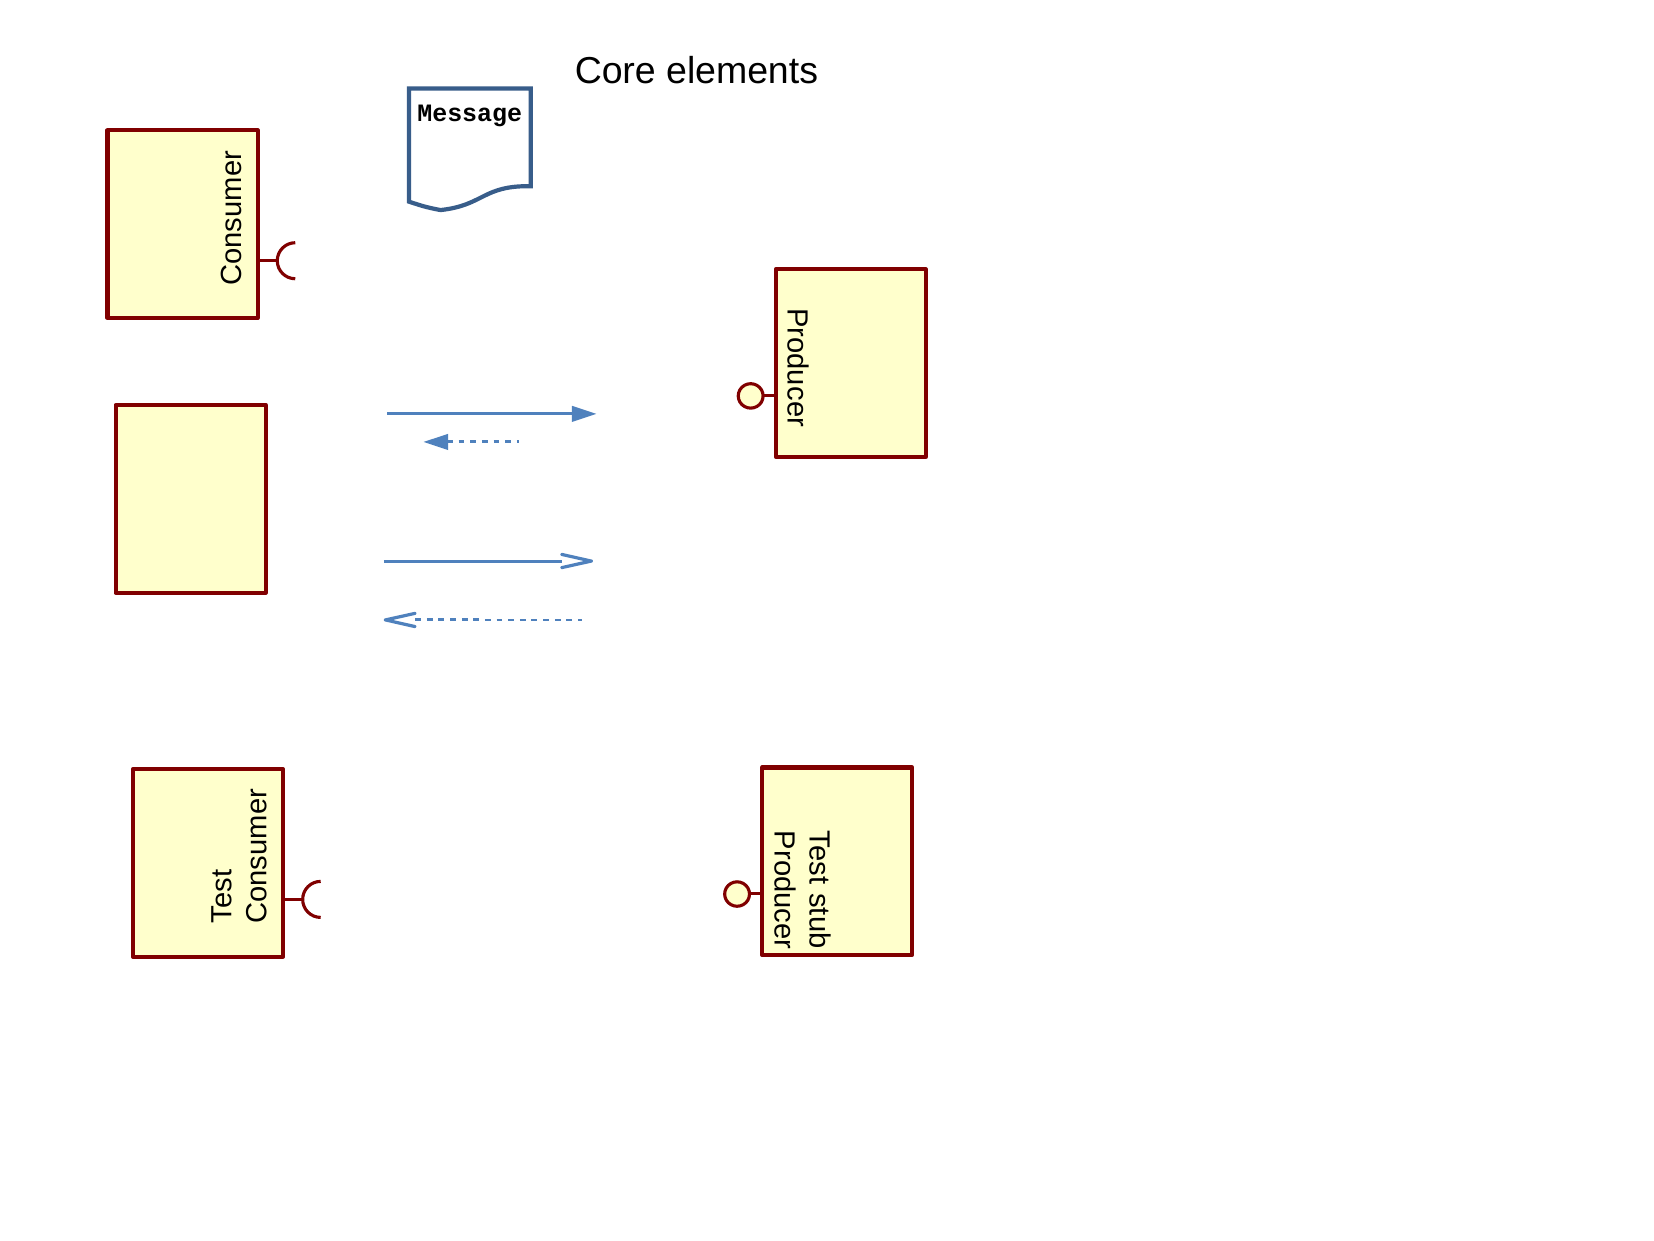

Core elements
Message
Consumer
Producer
Test stub
Producer
Test
Consumer